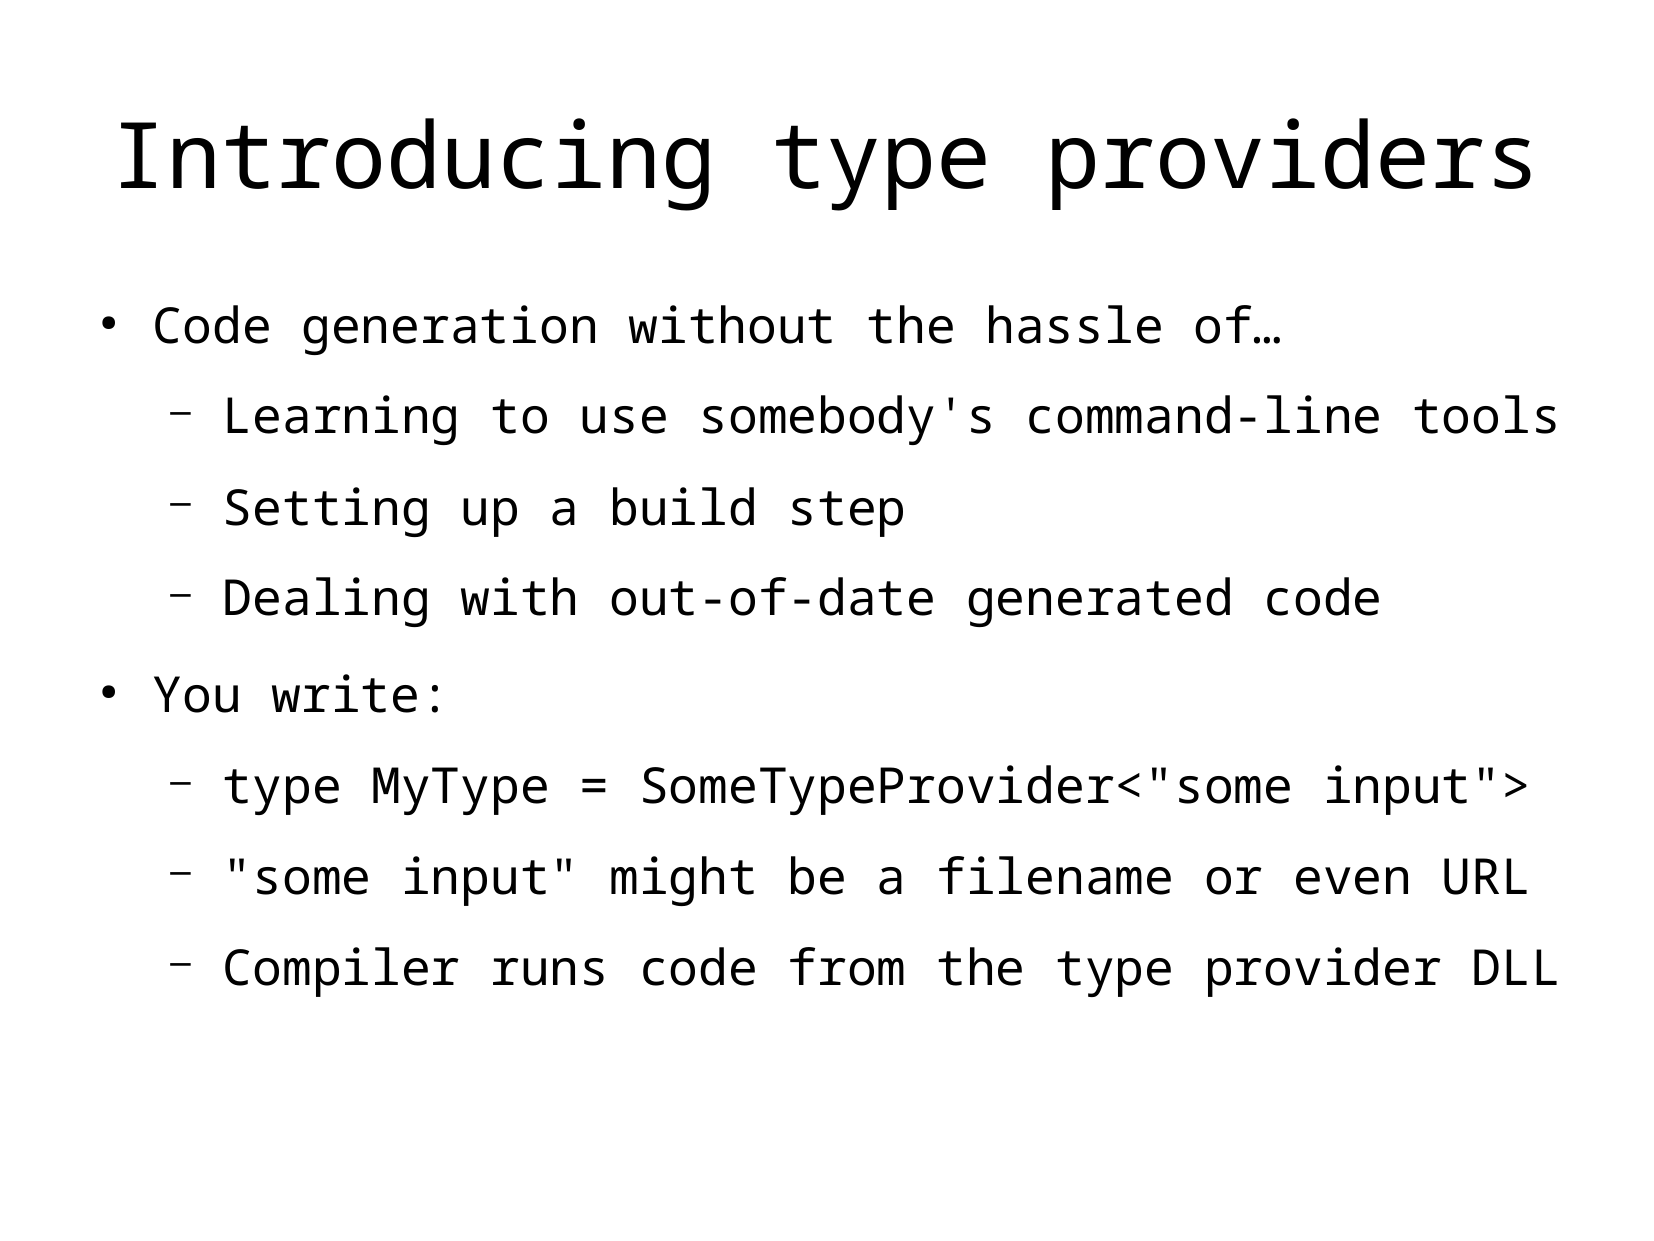

# Introducing type providers
Code generation without the hassle of…
Learning to use somebody's command-line tools
Setting up a build step
Dealing with out-of-date generated code
You write:
type MyType = SomeTypeProvider<"some input">
"some input" might be a filename or even URL
Compiler runs code from the type provider DLL